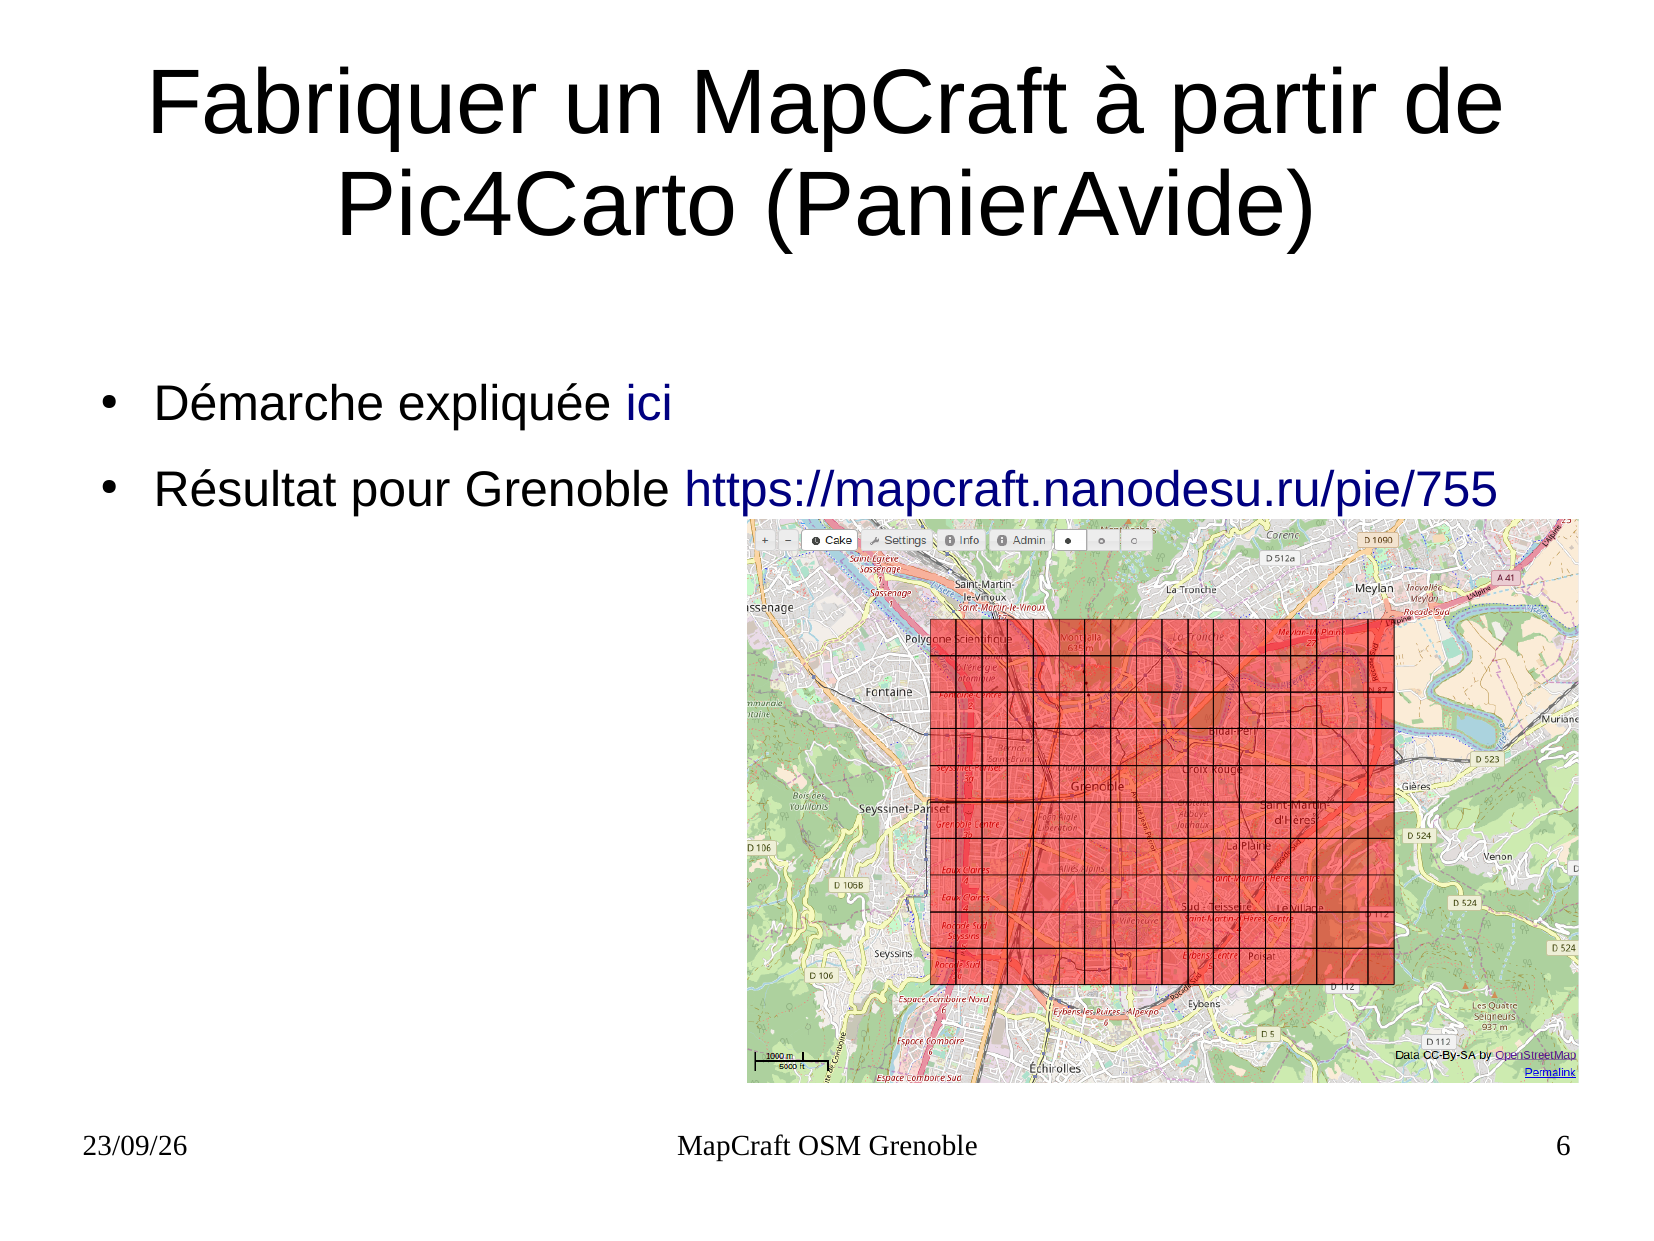

# Fabriquer un MapCraft à partir de Pic4Carto (PanierAvide)
Démarche expliquée ici
Résultat pour Grenoble https://mapcraft.nanodesu.ru/pie/755
MapCraft OSM Grenoble
6